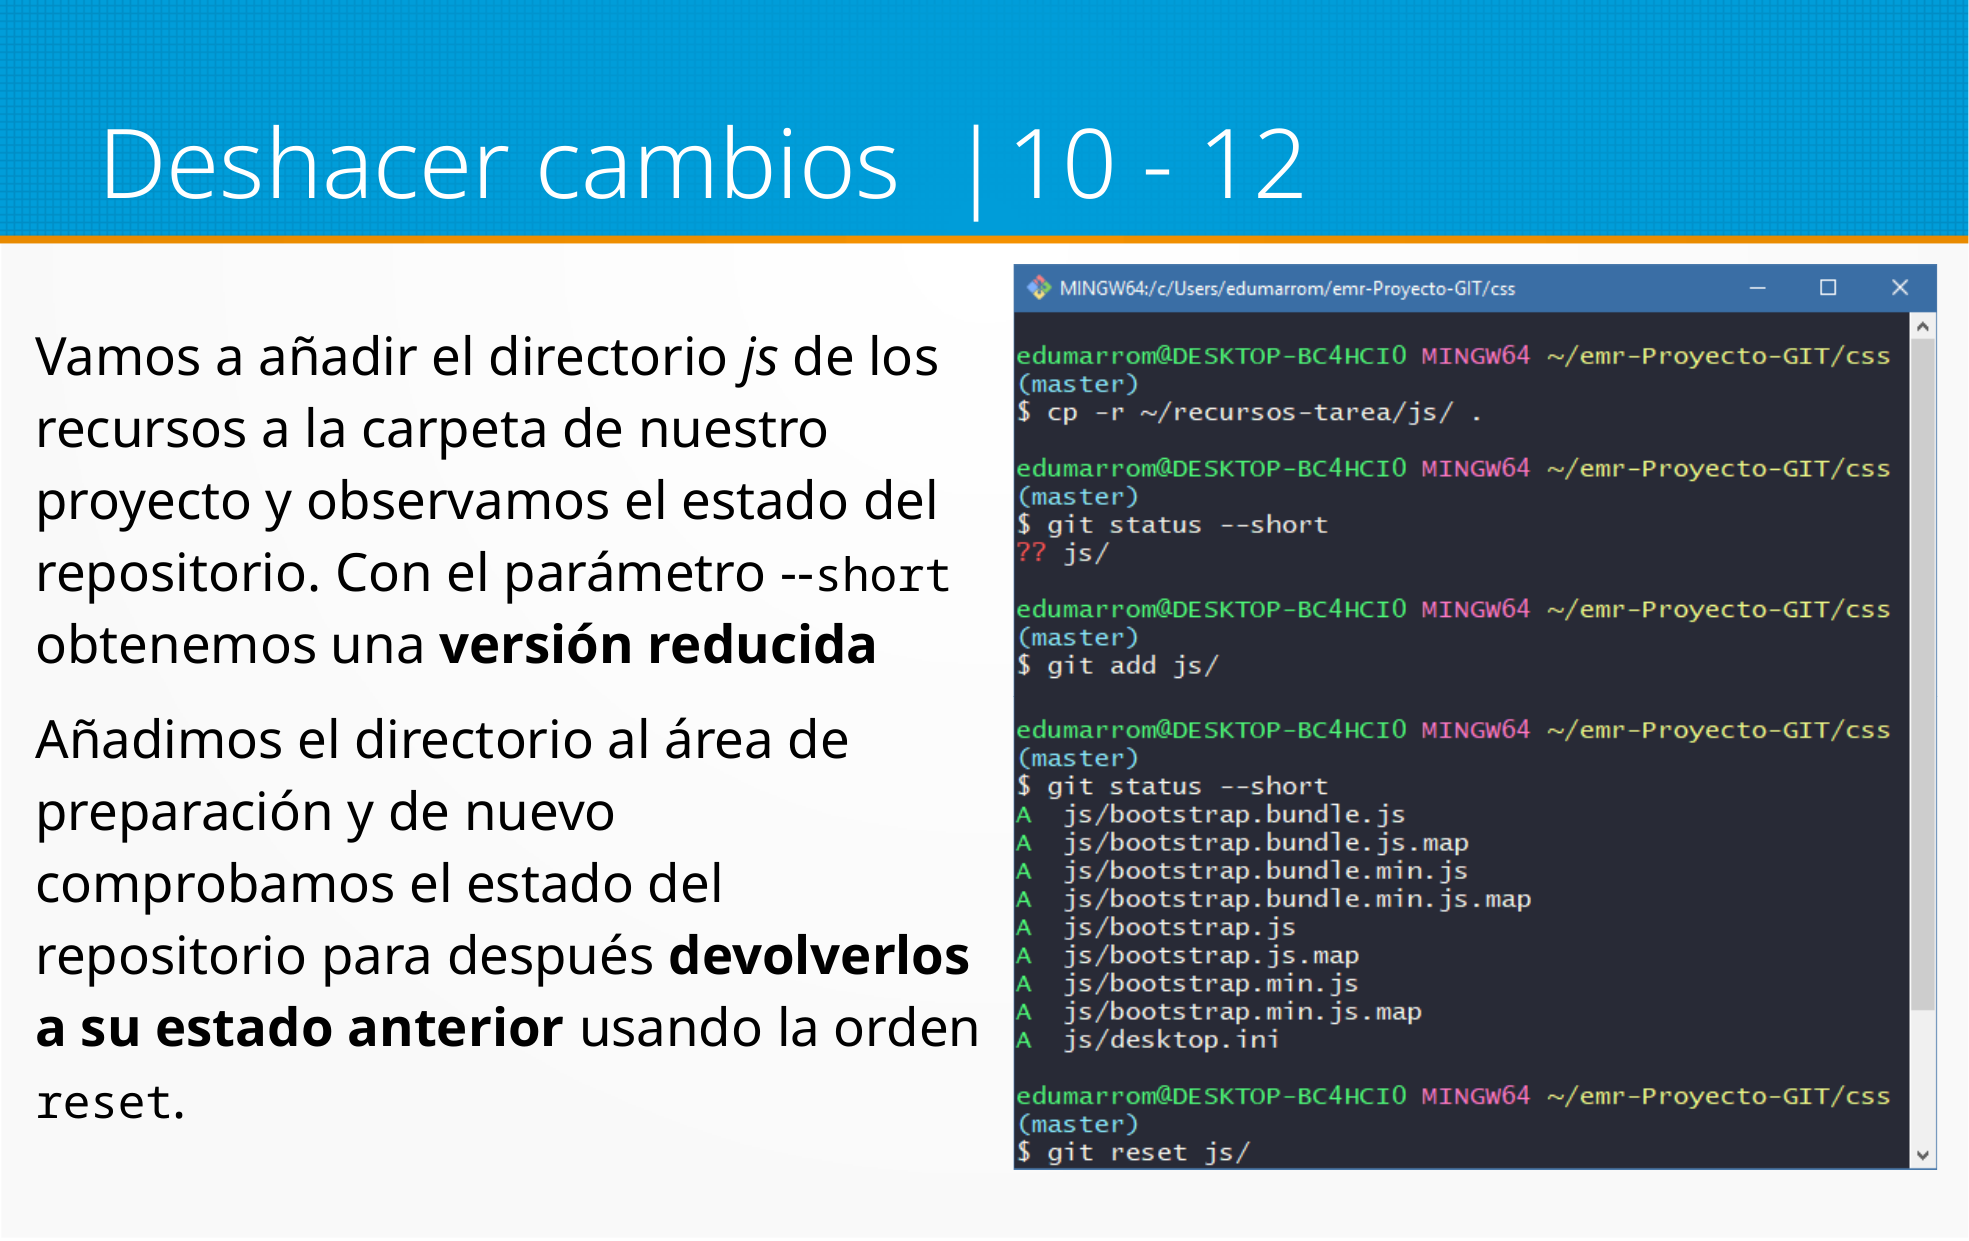

# Deshacer cambios						|	10 - 12
Vamos a añadir el directorio js de los recursos a la carpeta de nuestro proyecto y observamos el estado del repositorio. Con el parámetro --short obtenemos una versión reducida
Añadimos el directorio al área de preparación y de nuevo comprobamos el estado del repositorio para después devolverlos a su estado anterior usando la orden reset.